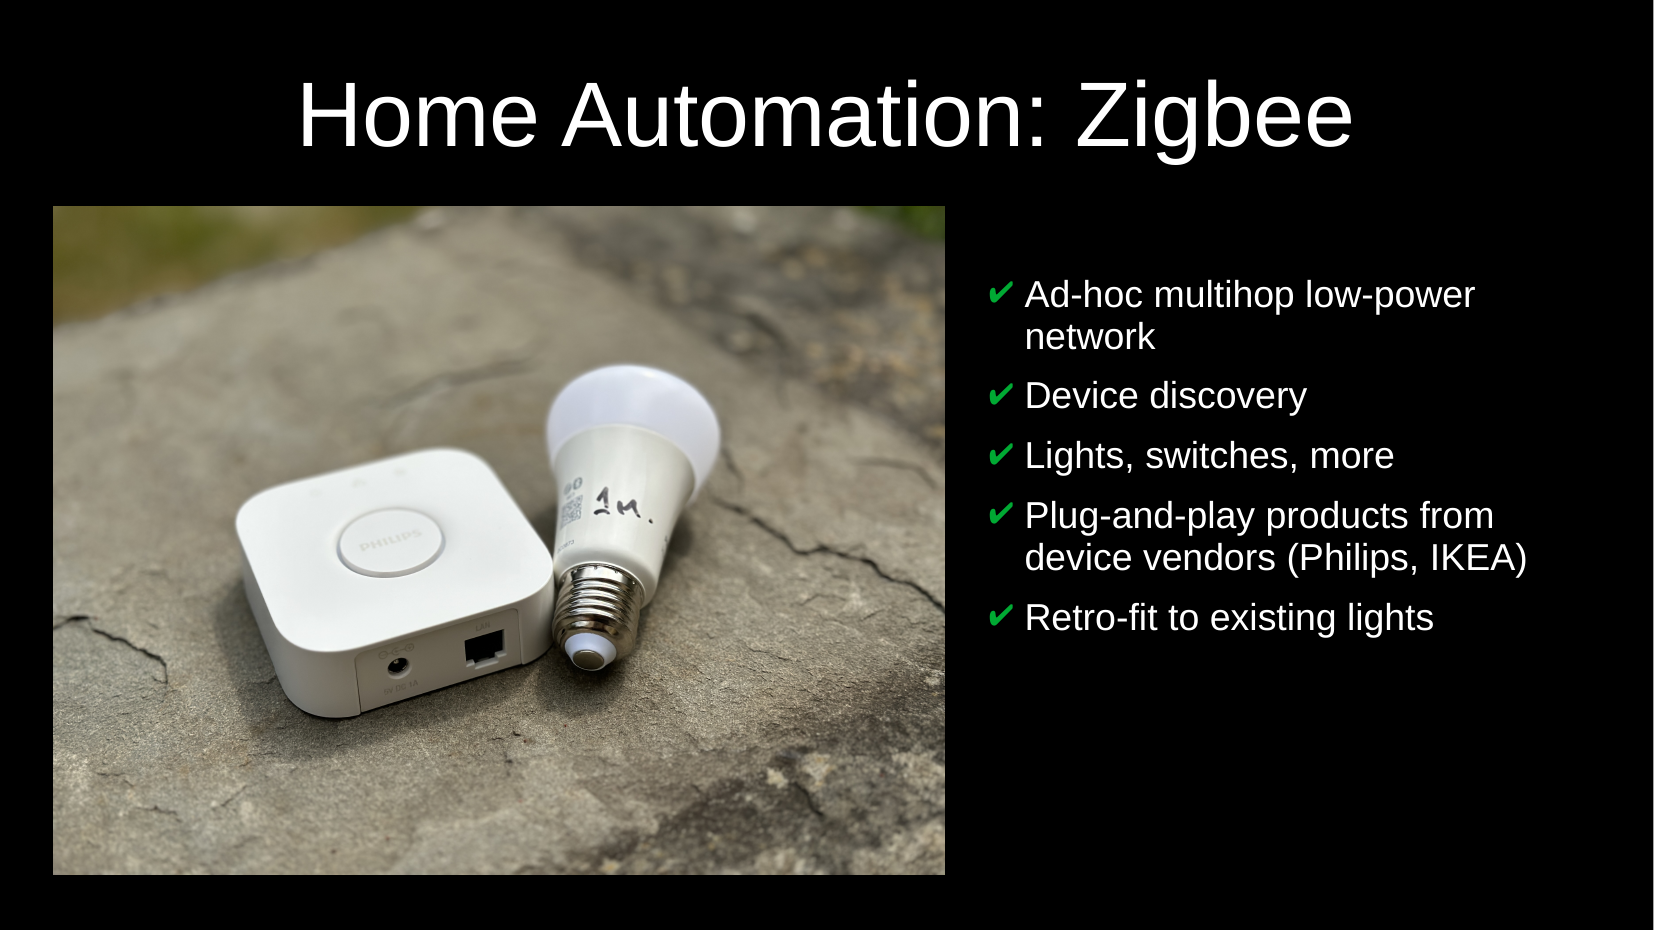

# Home Automation: Zigbee
Ad-hoc multihop low-power network
Device discovery
Lights, switches, more
Plug-and-play products from device vendors (Philips, IKEA)
Retro-fit to existing lights